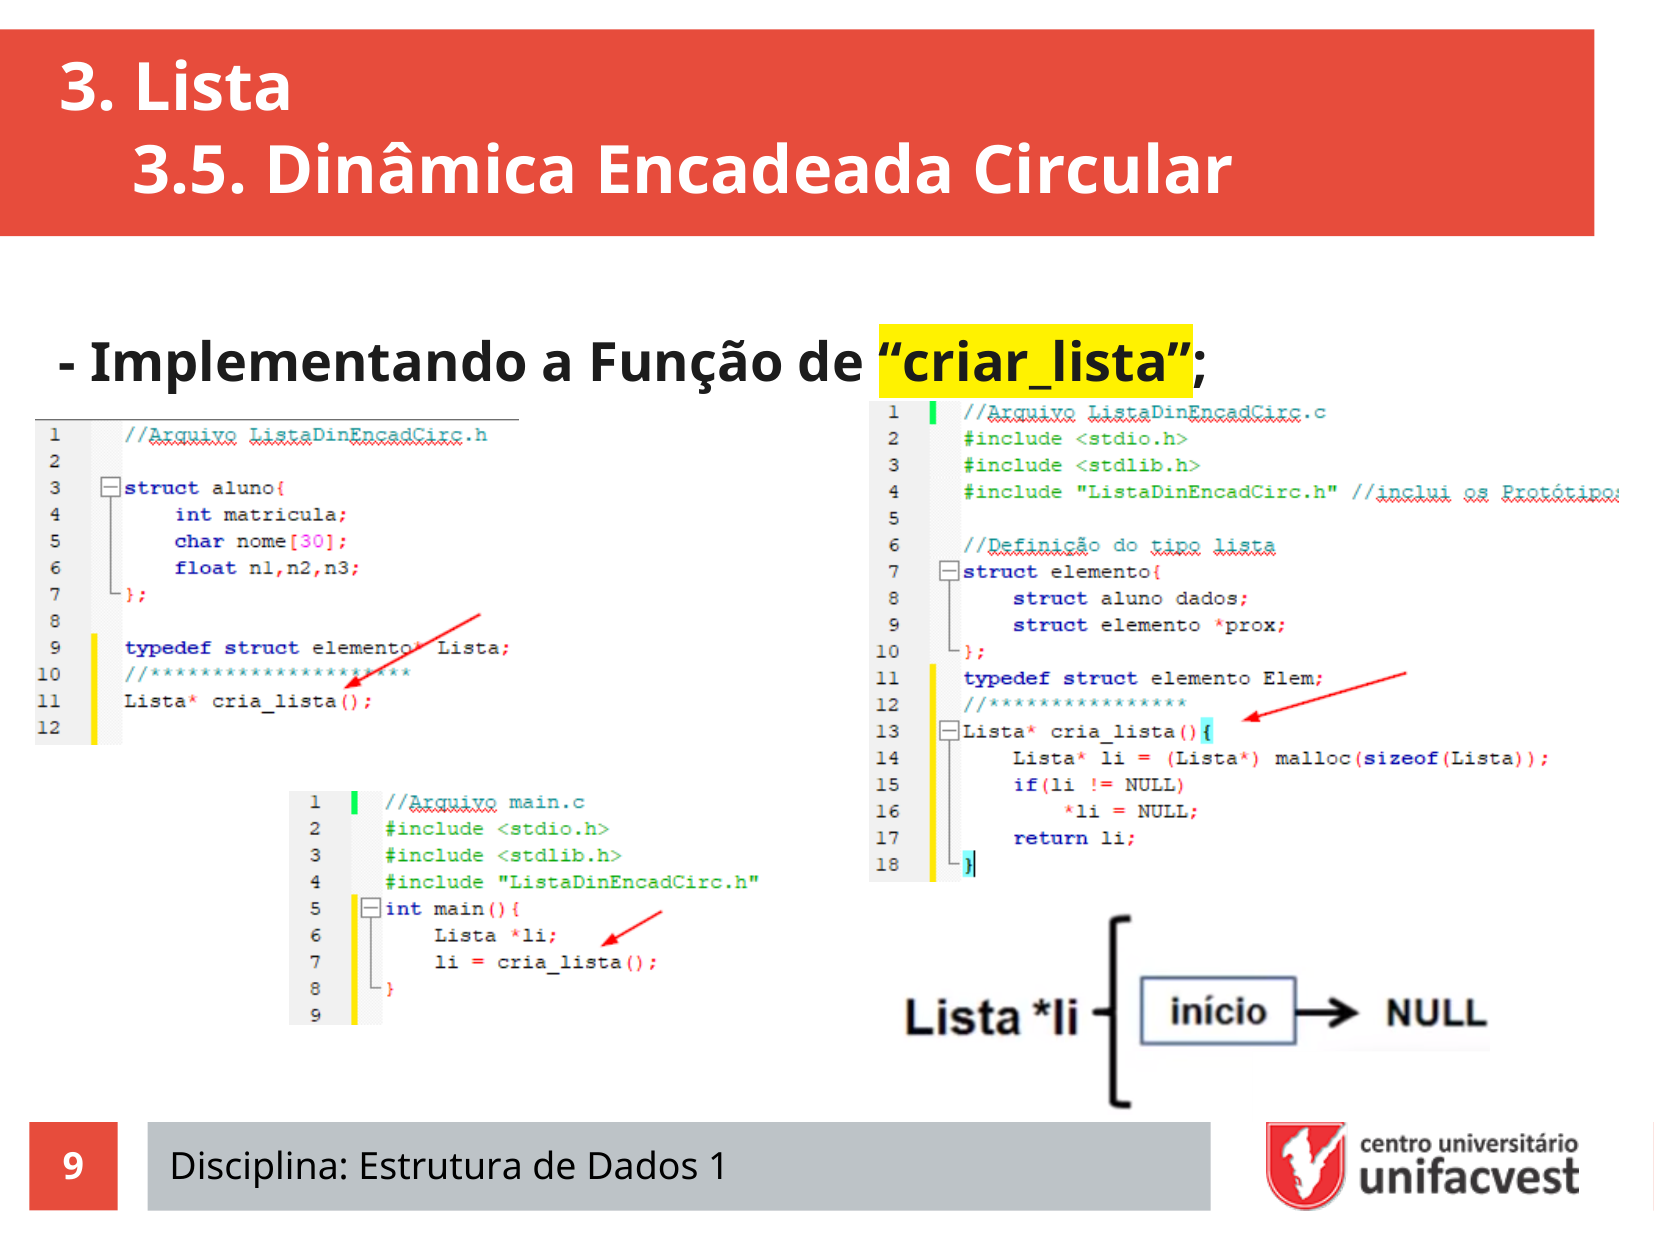

# 3. Lista 3.5. Dinâmica Encadeada Circular
- Implementando a Função de “criar_lista”;
9
Disciplina: Estrutura de Dados 1